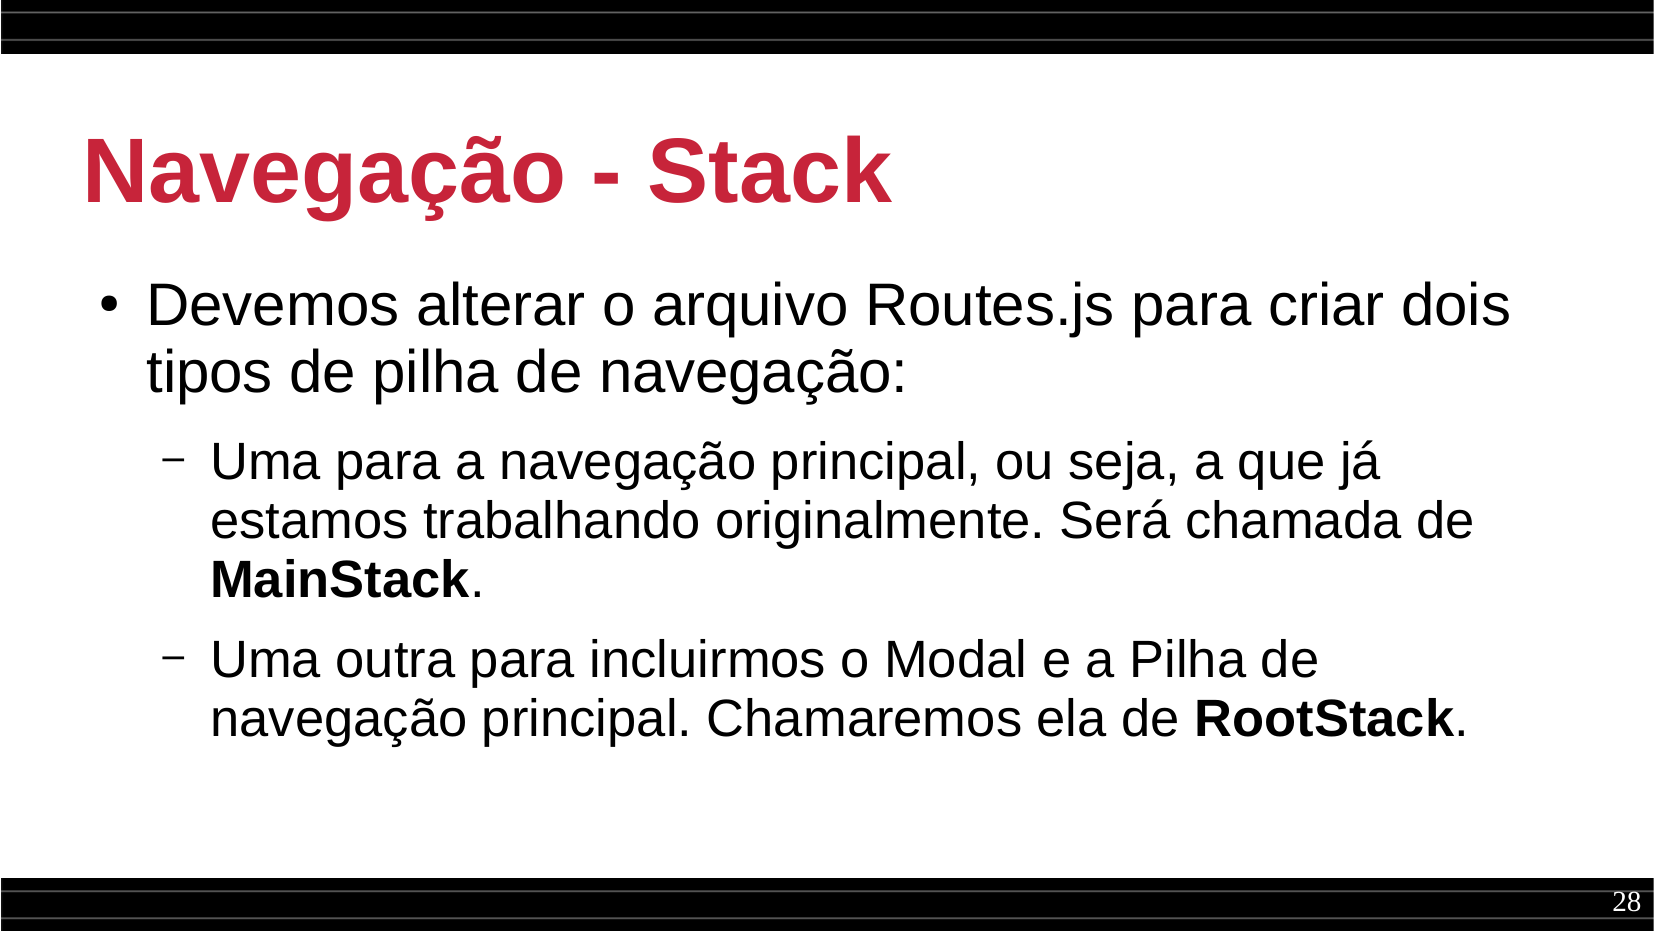

# Navegação - Stack
Devemos alterar o arquivo Routes.js para criar dois tipos de pilha de navegação:
Uma para a navegação principal, ou seja, a que já estamos trabalhando originalmente. Será chamada de MainStack.
Uma outra para incluirmos o Modal e a Pilha de navegação principal. Chamaremos ela de RootStack.